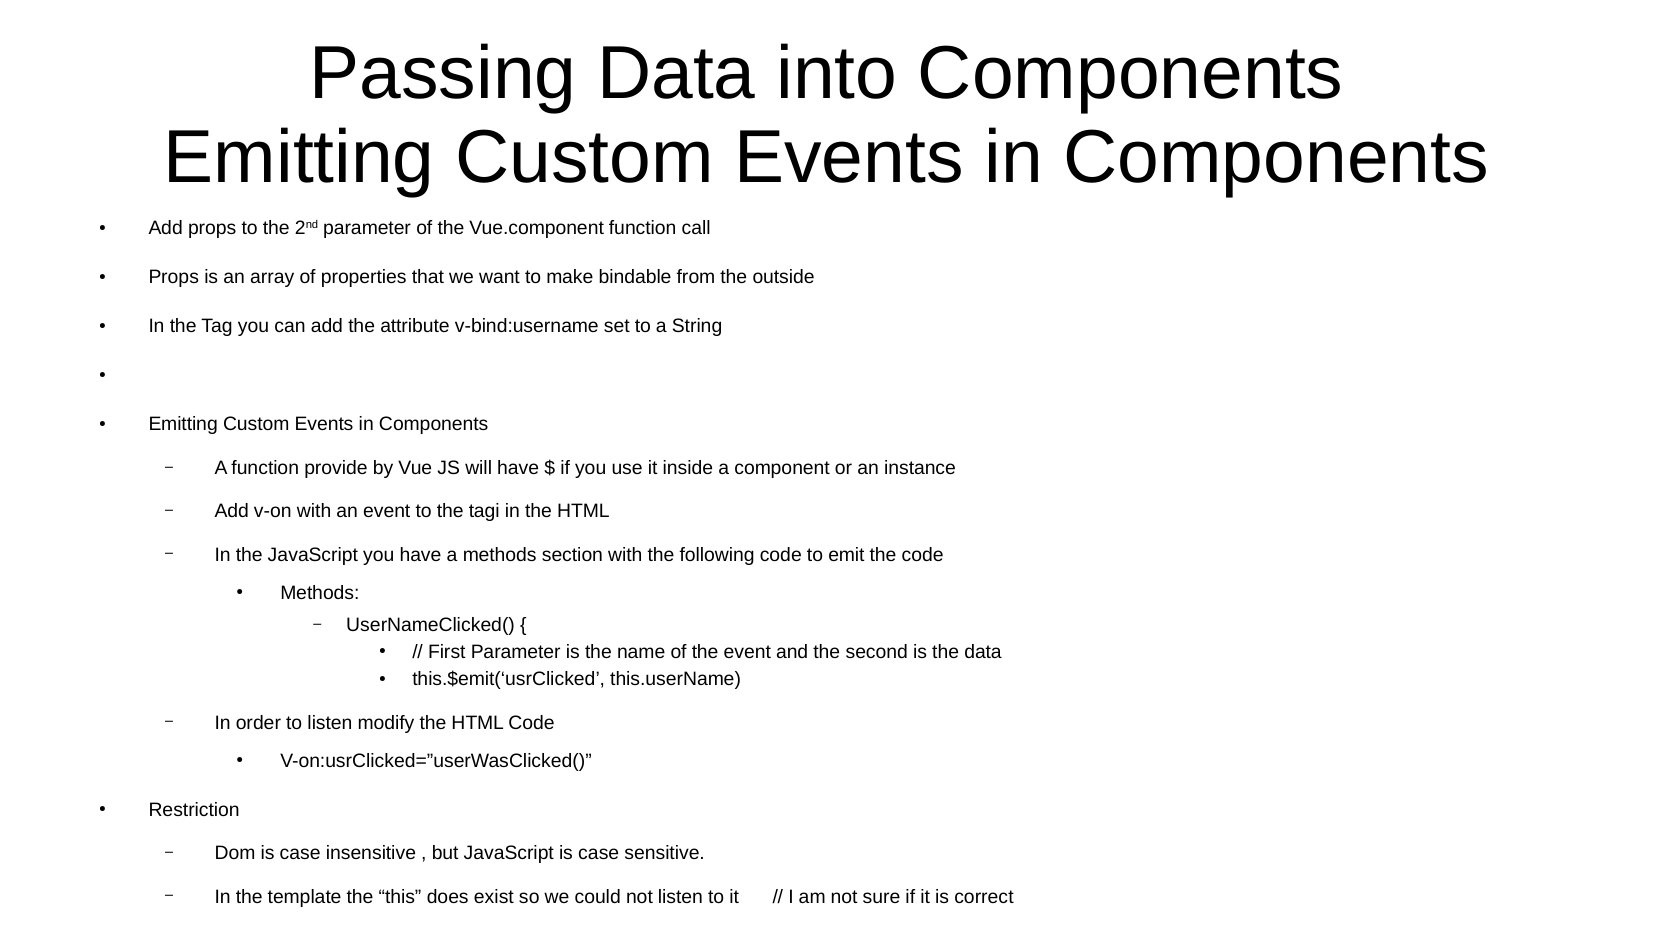

# Passing Data into Components Emitting Custom Events in Components
Add props to the 2nd parameter of the Vue.component function call
Props is an array of properties that we want to make bindable from the outside
In the Tag you can add the attribute v-bind:username set to a String
Emitting Custom Events in Components
A function provide by Vue JS will have $ if you use it inside a component or an instance
Add v-on with an event to the tagi in the HTML
In the JavaScript you have a methods section with the following code to emit the code
Methods:
UserNameClicked() {
// First Parameter is the name of the event and the second is the data
this.$emit(‘usrClicked’, this.userName)
In order to listen modify the HTML Code
V-on:usrClicked=”userWasClicked()”
Restriction
Dom is case insensitive , but JavaScript is case sensitive.
In the template the “this” does exist so we could not listen to it	// I am not sure if it is correct